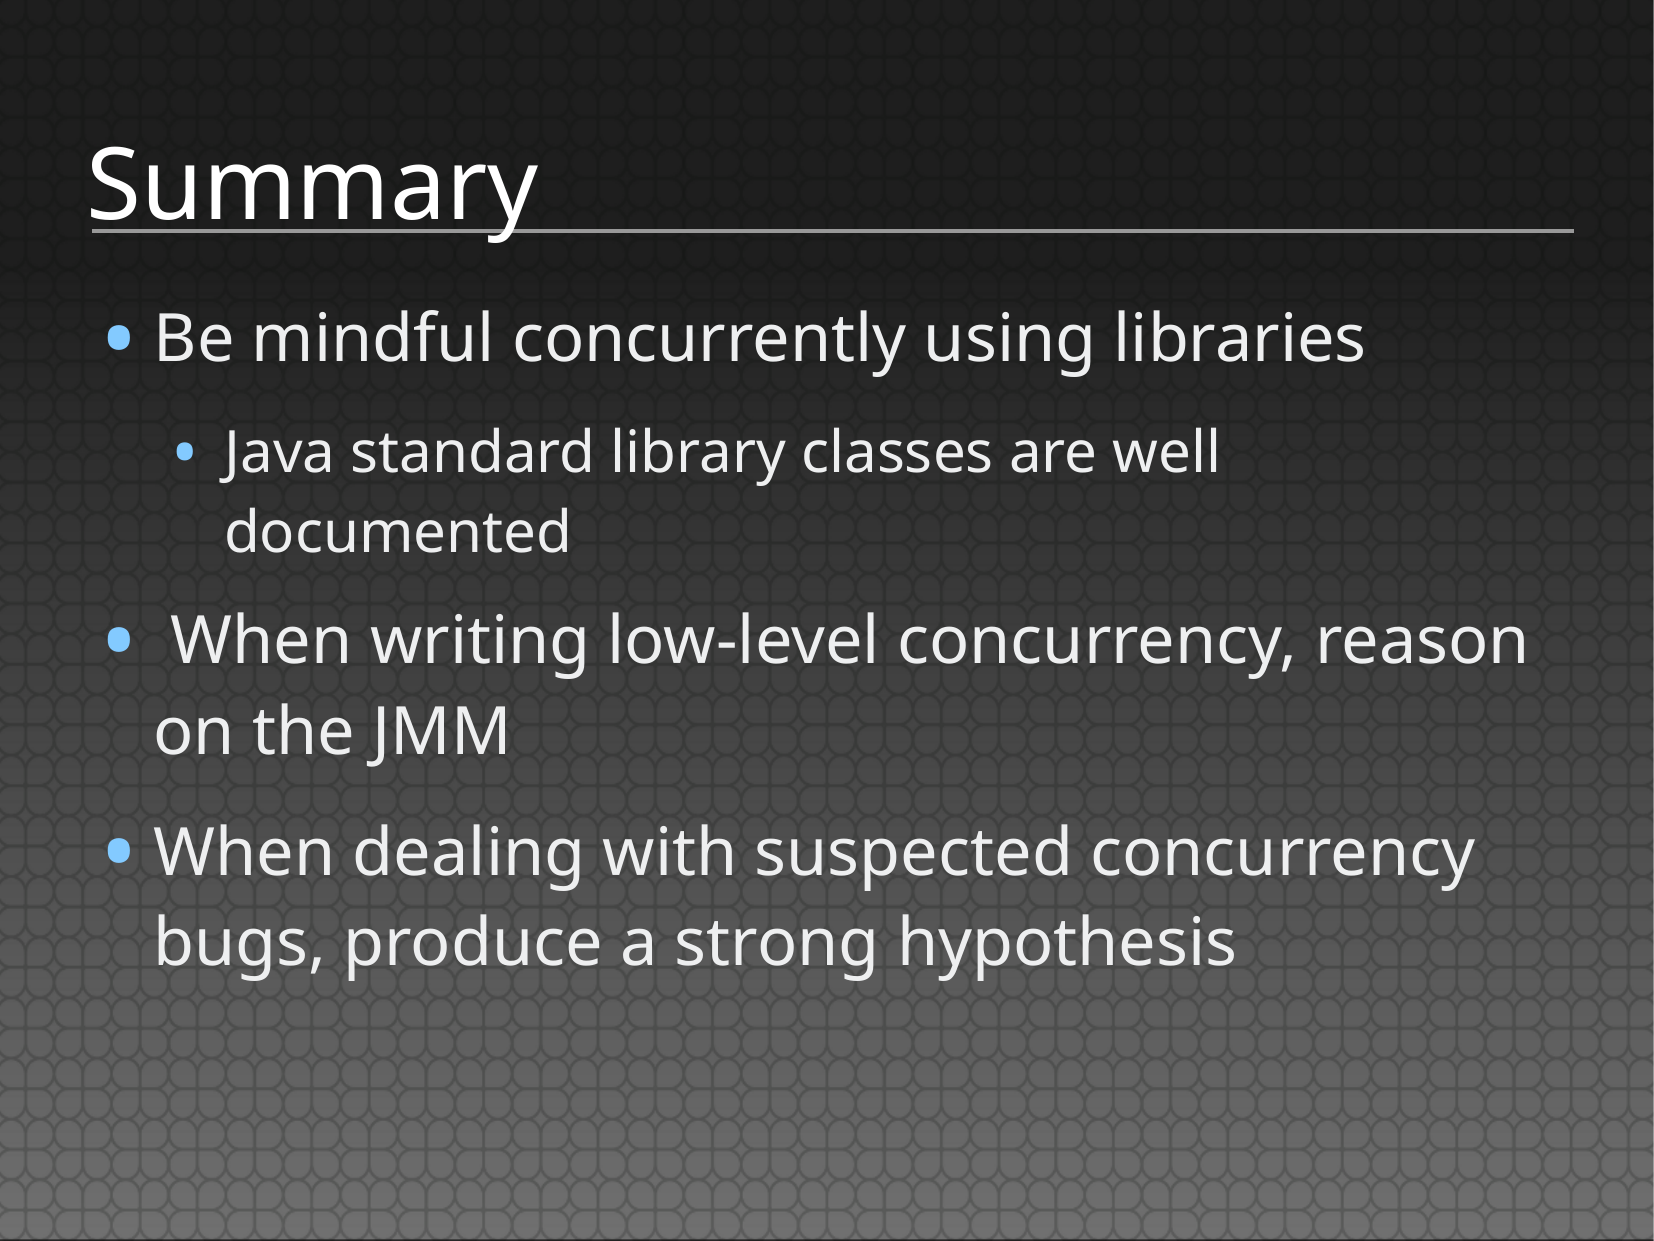

# Summary
Be mindful concurrently using libraries
Java standard library classes are well documented
 When writing low-level concurrency, reason on the JMM
When dealing with suspected concurrency bugs, produce a strong hypothesis